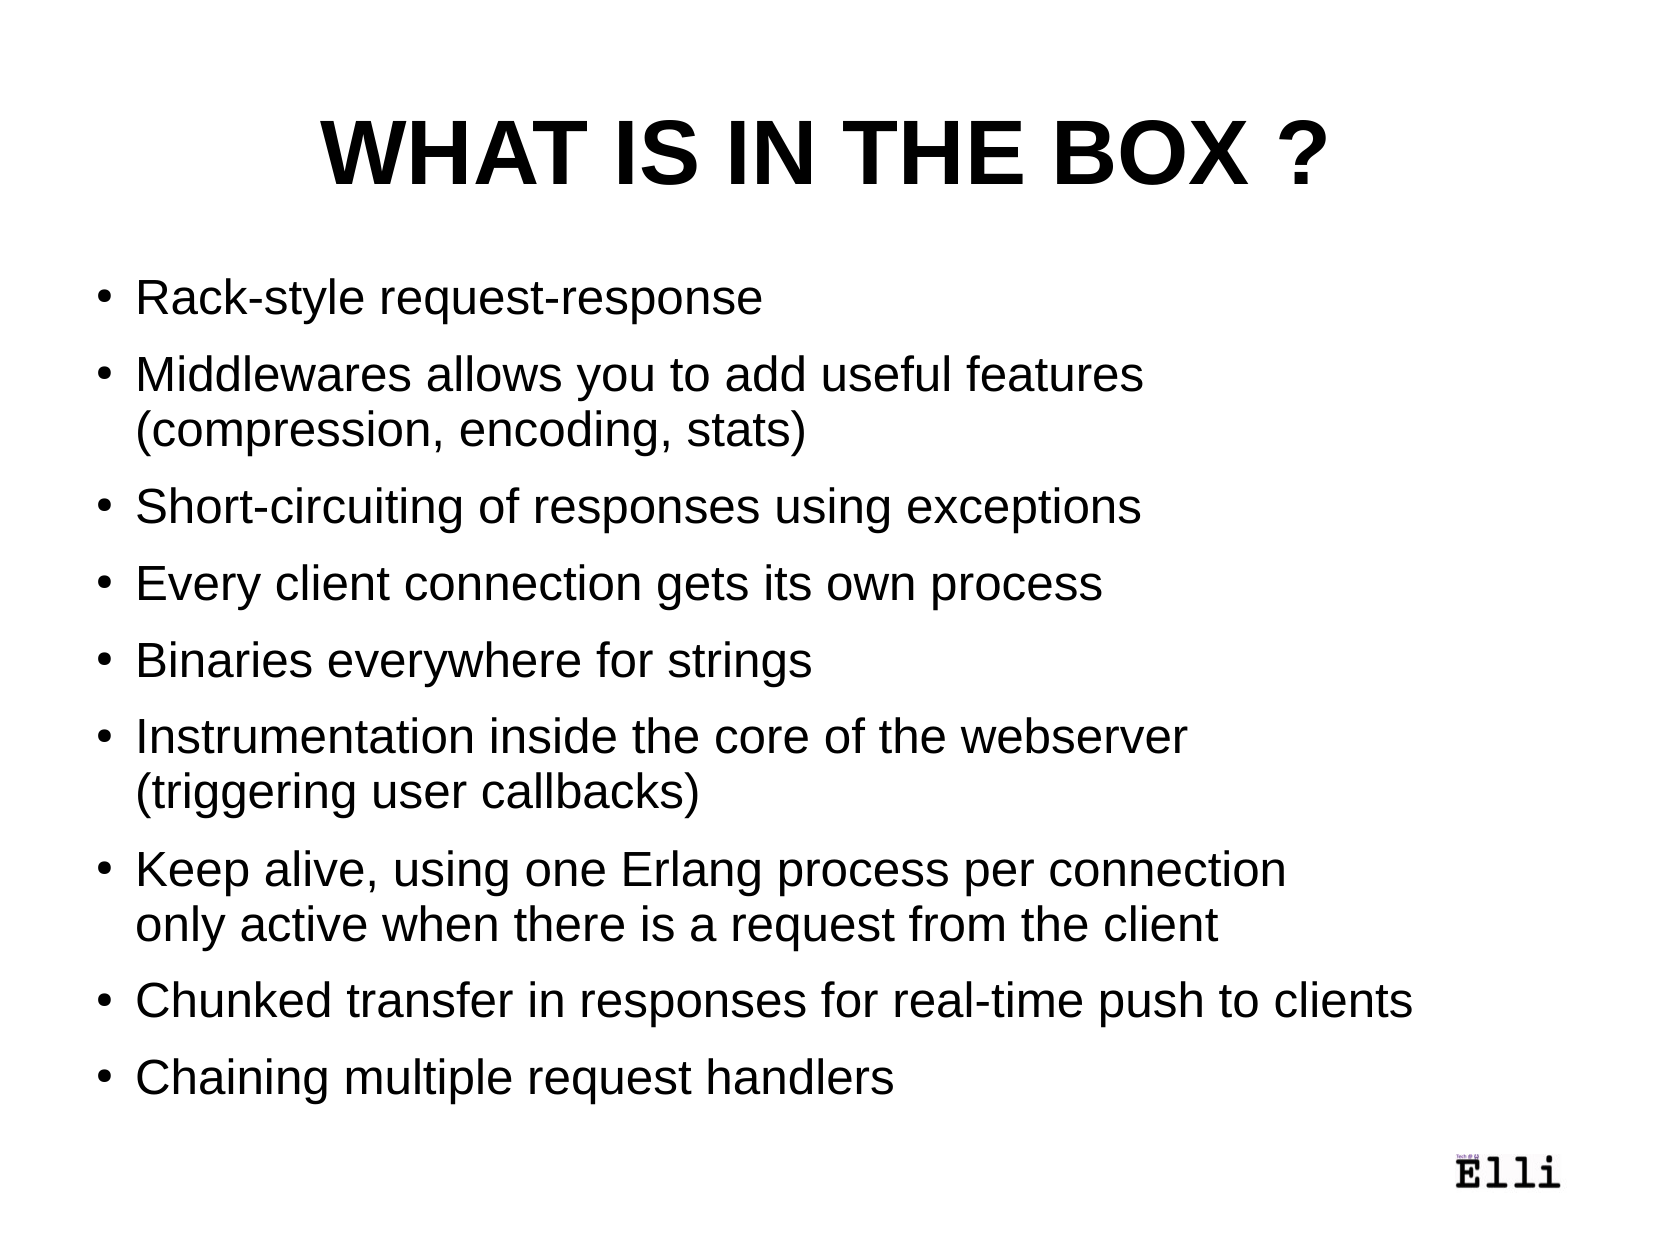

# WHAT IS IN THE BOX ?
Rack-style request-response
Middlewares allows you to add useful features
(compression, encoding, stats)
Short-circuiting of responses using exceptions
Every client connection gets its own process
Binaries everywhere for strings
Instrumentation inside the core of the webserver
(triggering user callbacks)
Keep alive, using one Erlang process per connection
only active when there is a request from the client
Chunked transfer in responses for real-time push to clients
Chaining multiple request handlers